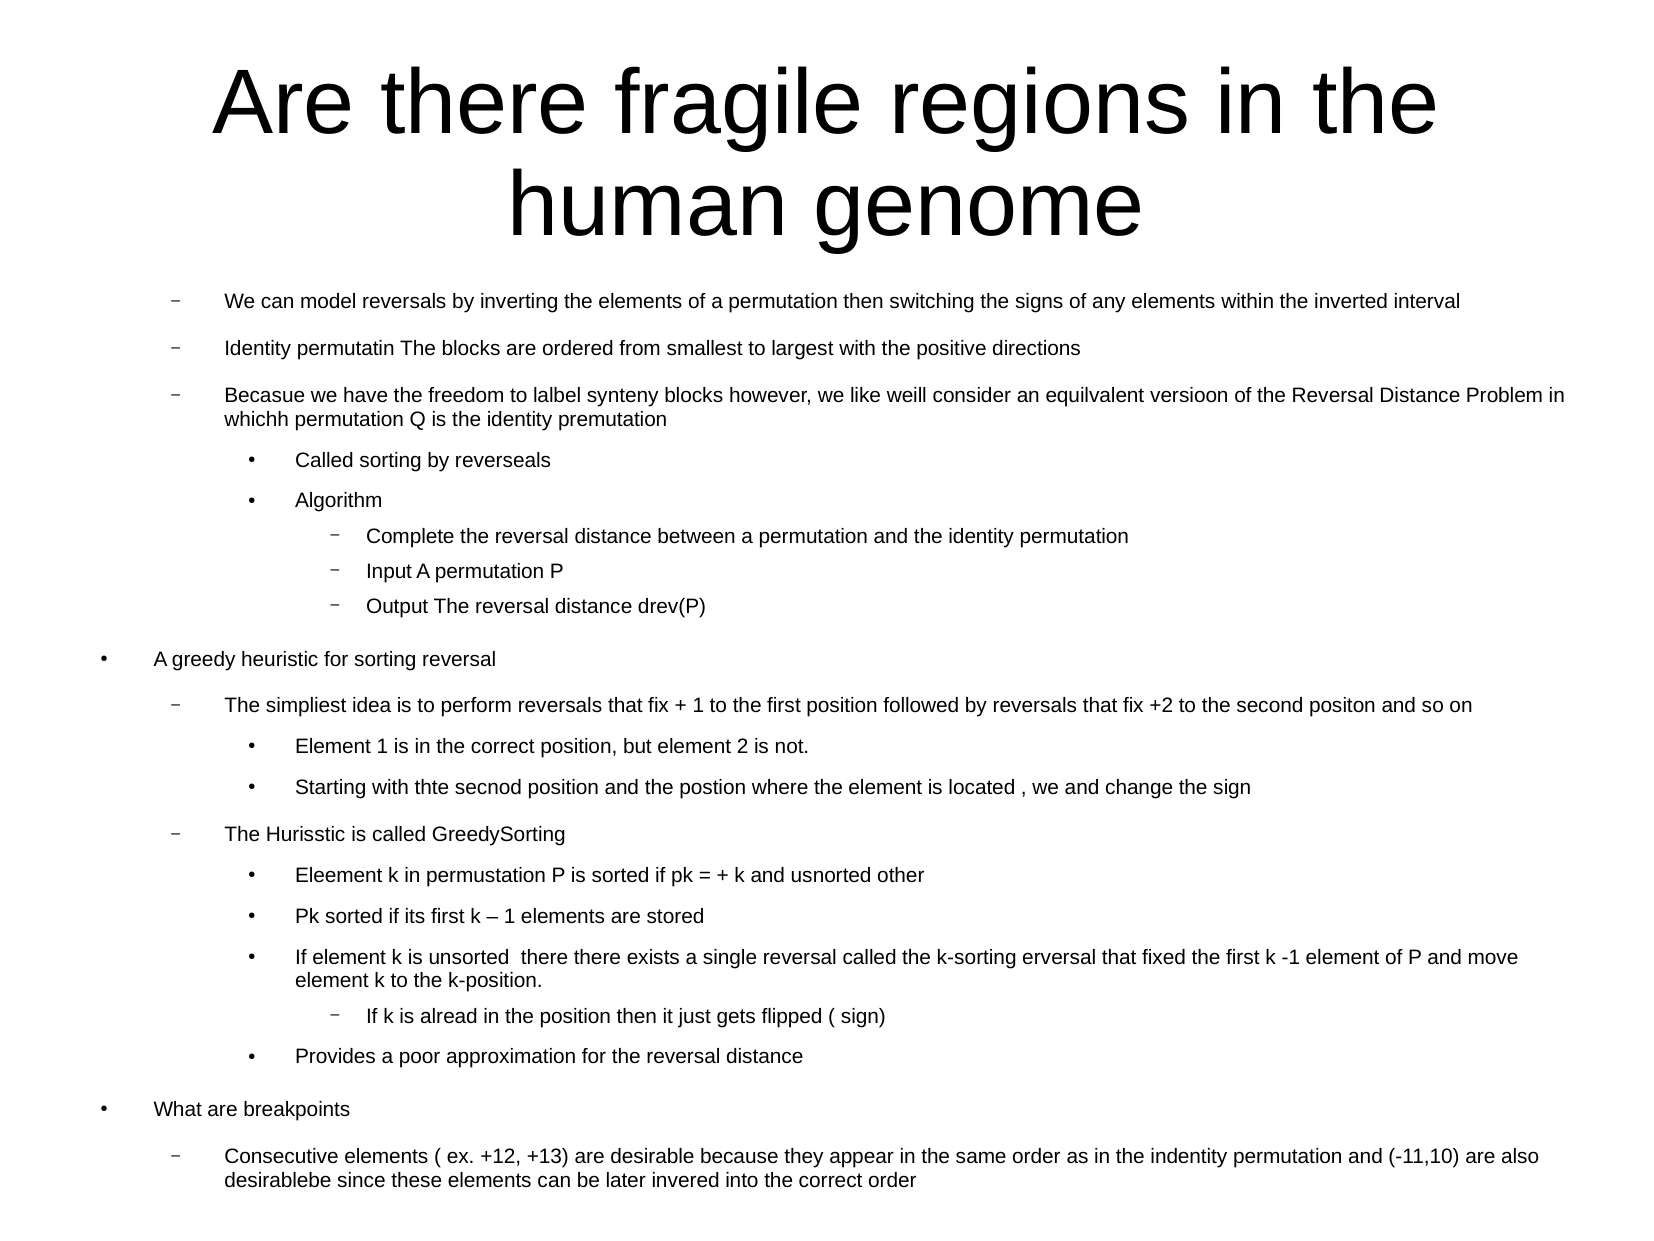

# Are there fragile regions in the human genome
We can model reversals by inverting the elements of a permutation then switching the signs of any elements within the inverted interval
Identity permutatin The blocks are ordered from smallest to largest with the positive directions
Becasue we have the freedom to lalbel synteny blocks however, we like weill consider an equilvalent versioon of the Reversal Distance Problem in whichh permutation Q is the identity premutation
Called sorting by reverseals
Algorithm
Complete the reversal distance between a permutation and the identity permutation
Input A permutation P
Output The reversal distance drev(P)
A greedy heuristic for sorting reversal
The simpliest idea is to perform reversals that fix + 1 to the first position followed by reversals that fix +2 to the second positon and so on
Element 1 is in the correct position, but element 2 is not.
Starting with thte secnod position and the postion where the element is located , we and change the sign
The Hurisstic is called GreedySorting
Eleement k in permustation P is sorted if pk = + k and usnorted other
Pk sorted if its first k – 1 elements are stored
If element k is unsorted there there exists a single reversal called the k-sorting erversal that fixed the first k -1 element of P and move element k to the k-position.
If k is alread in the position then it just gets flipped ( sign)
Provides a poor approximation for the reversal distance
What are breakpoints
Consecutive elements ( ex. +12, +13) are desirable because they appear in the same order as in the indentity permutation and (-11,10) are also desirablebe since these elements can be later invered into the correct order